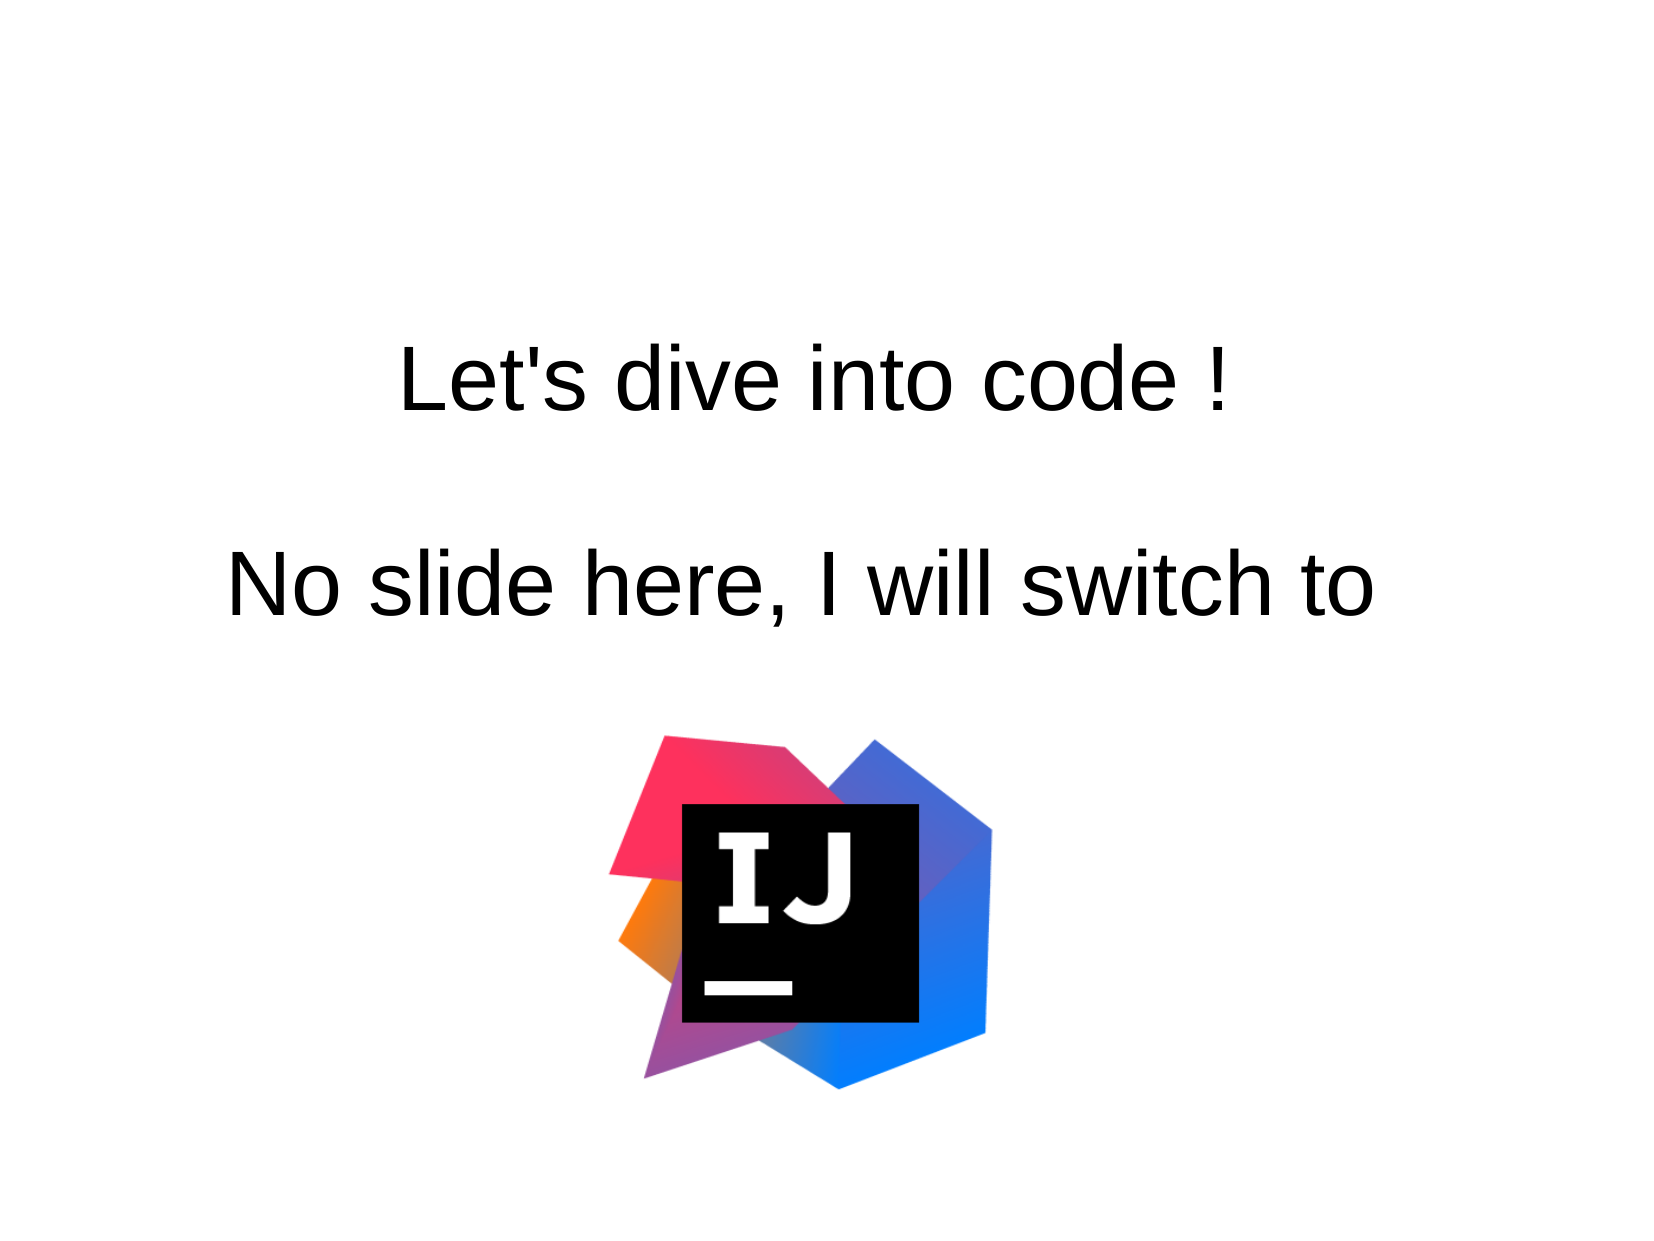

# Let's dive into code ! No slide here, I will switch to